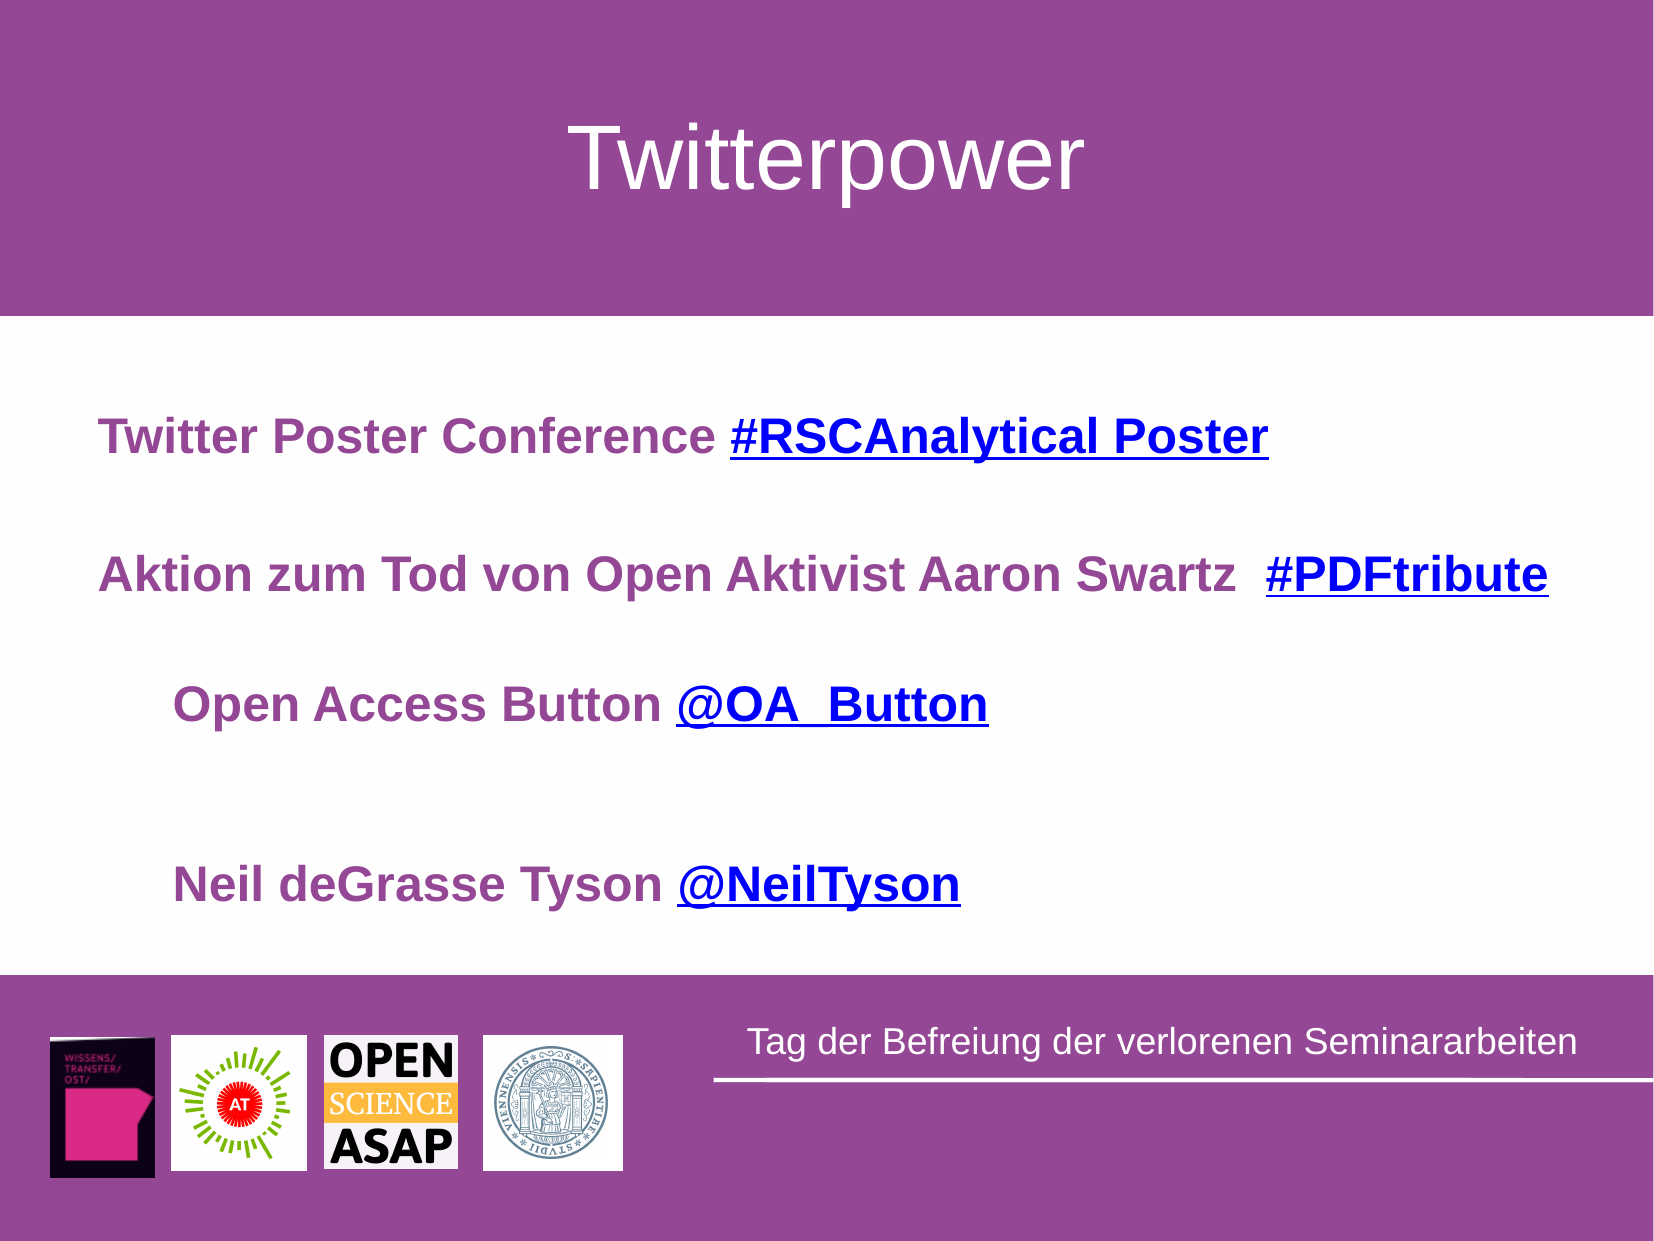

# Twitterpower
Twitter Poster Conference #RSCAnalytical Poster
Aktion zum Tod von Open Aktivist Aaron Swartz #PDFtribute
Open Access Button @OA_Button
Neil deGrasse Tyson @NeilTyson
Tag der Befreiung der verlorenen Seminararbeiten